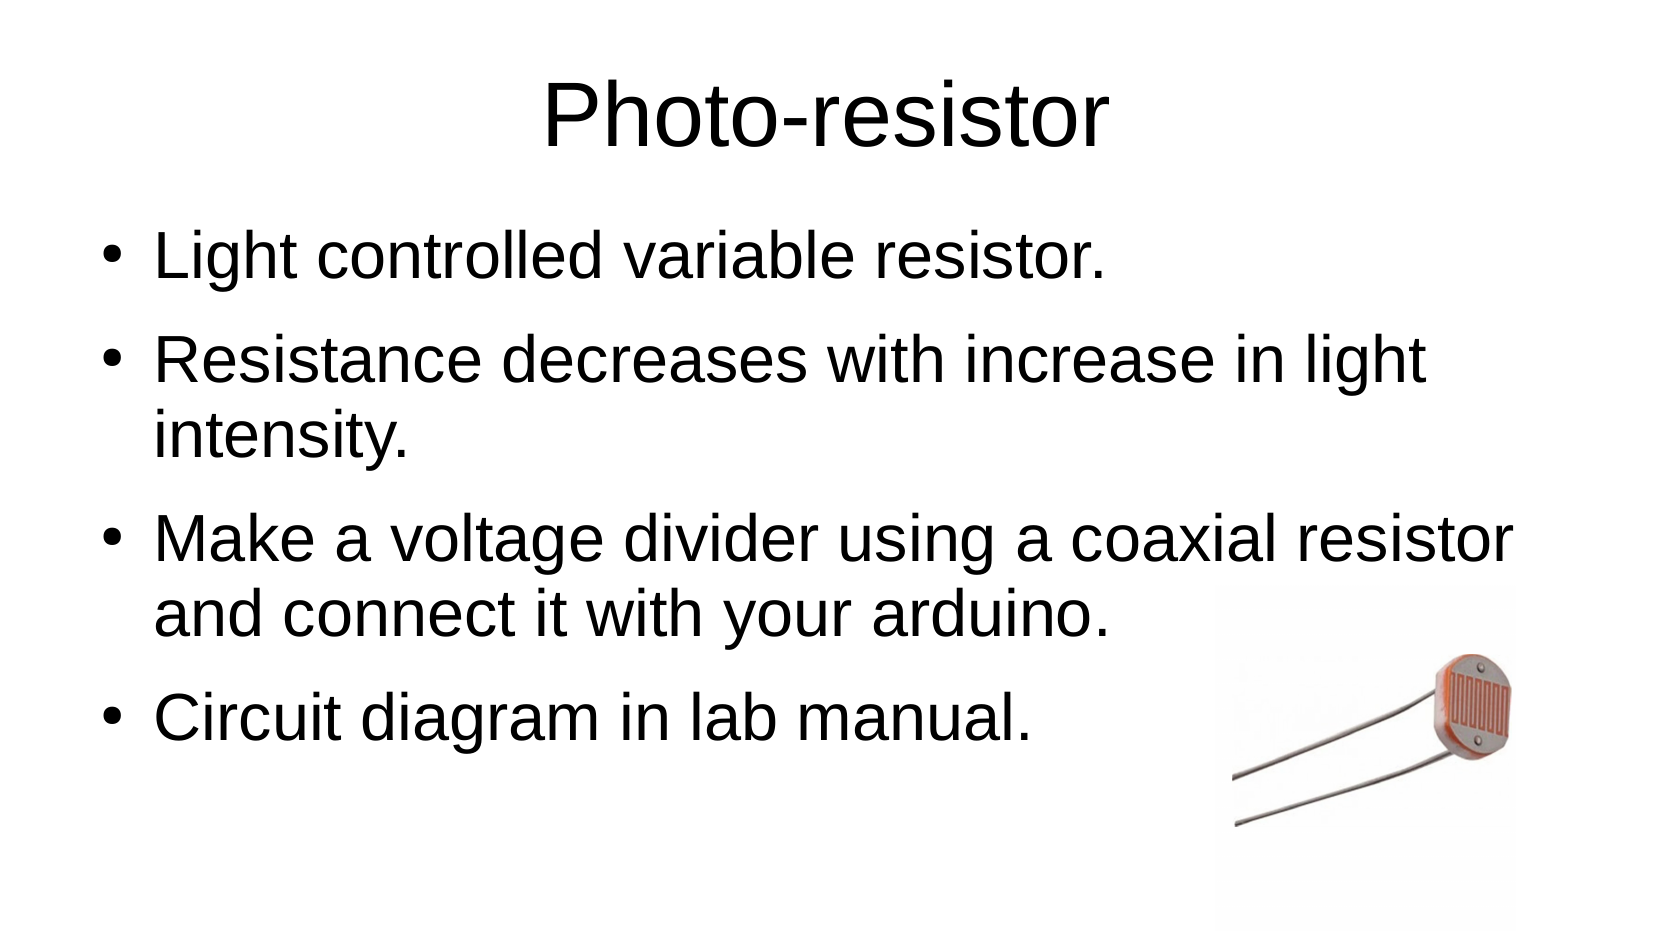

# Photo-resistor
Light controlled variable resistor.
Resistance decreases with increase in light intensity.
Make a voltage divider using a coaxial resistor and connect it with your arduino.
Circuit diagram in lab manual.